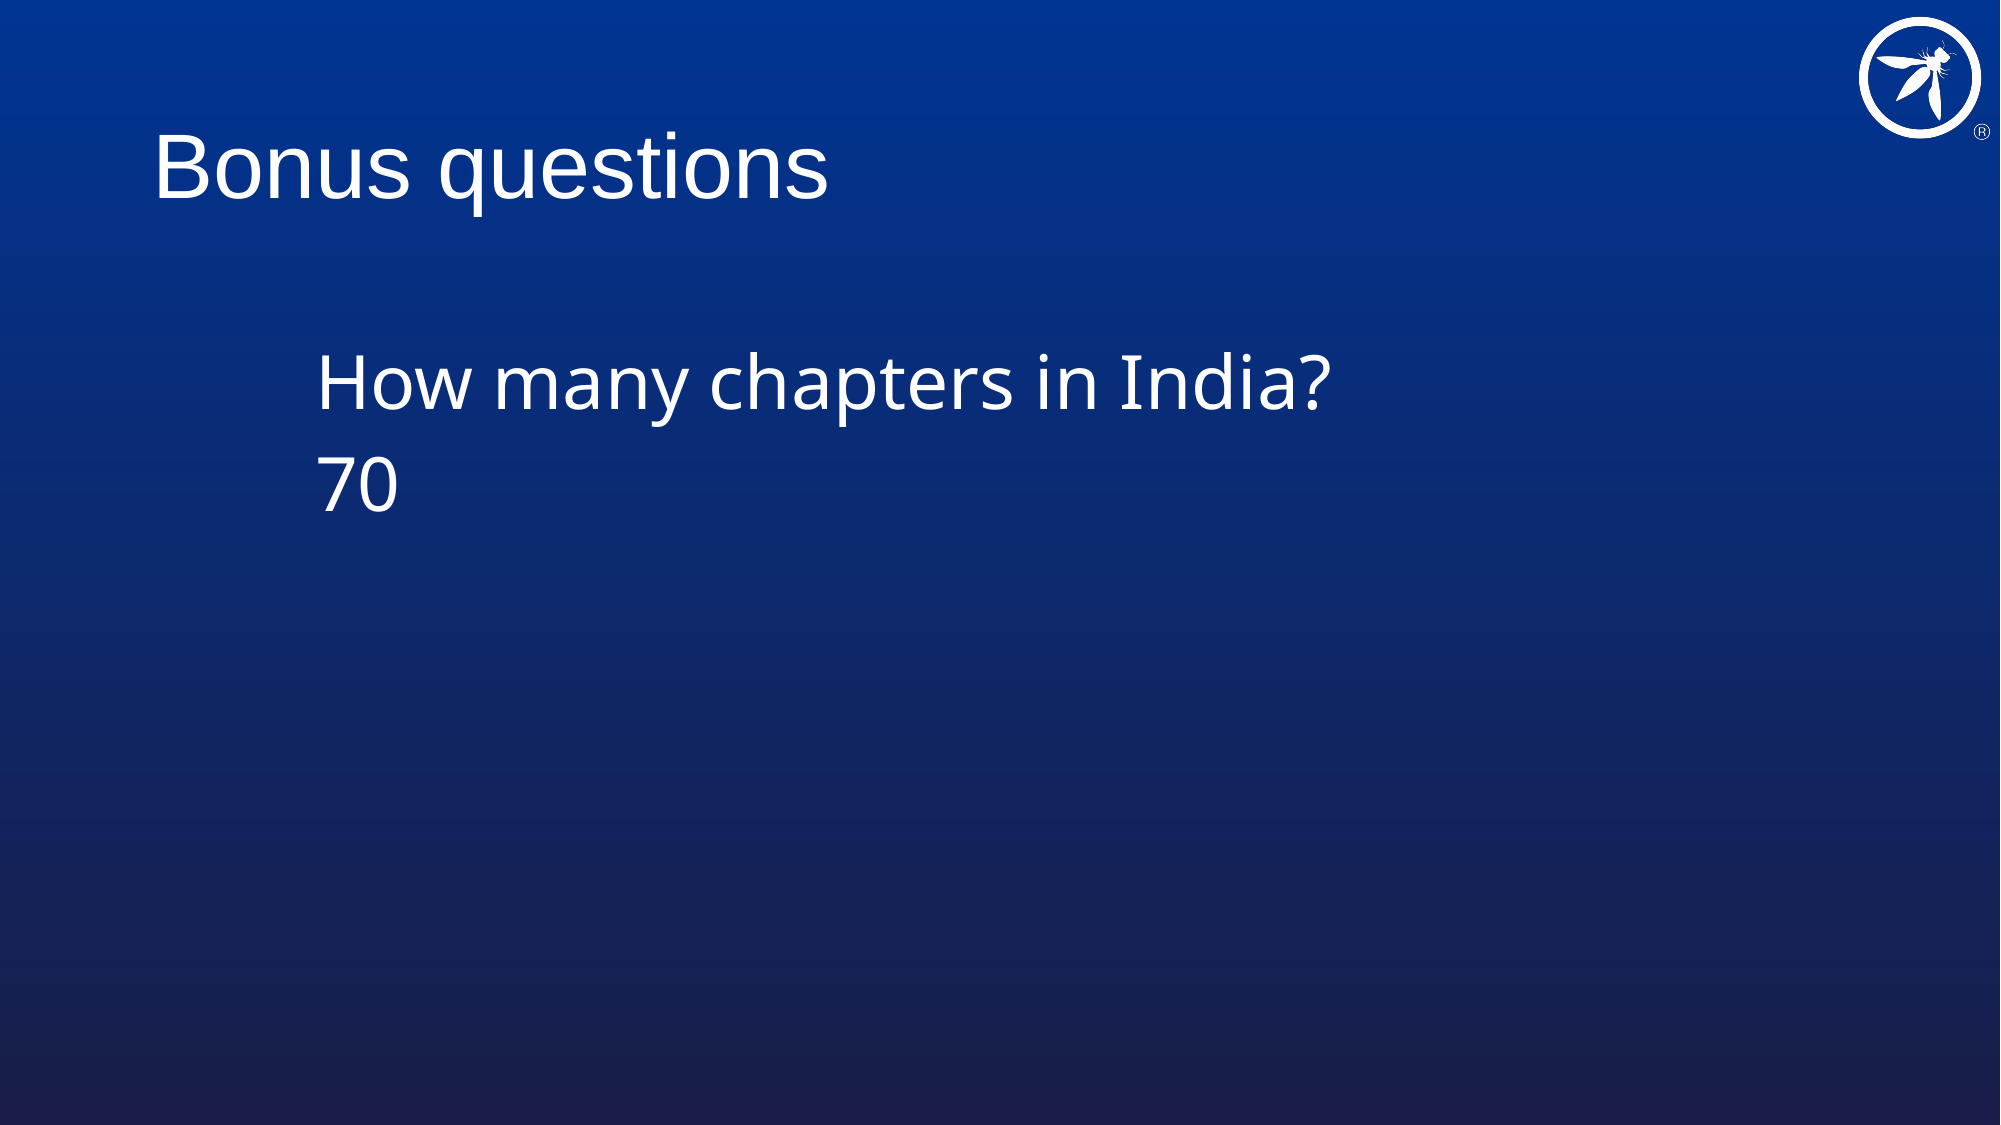

# Bonus questions
How many chapters in India?
70